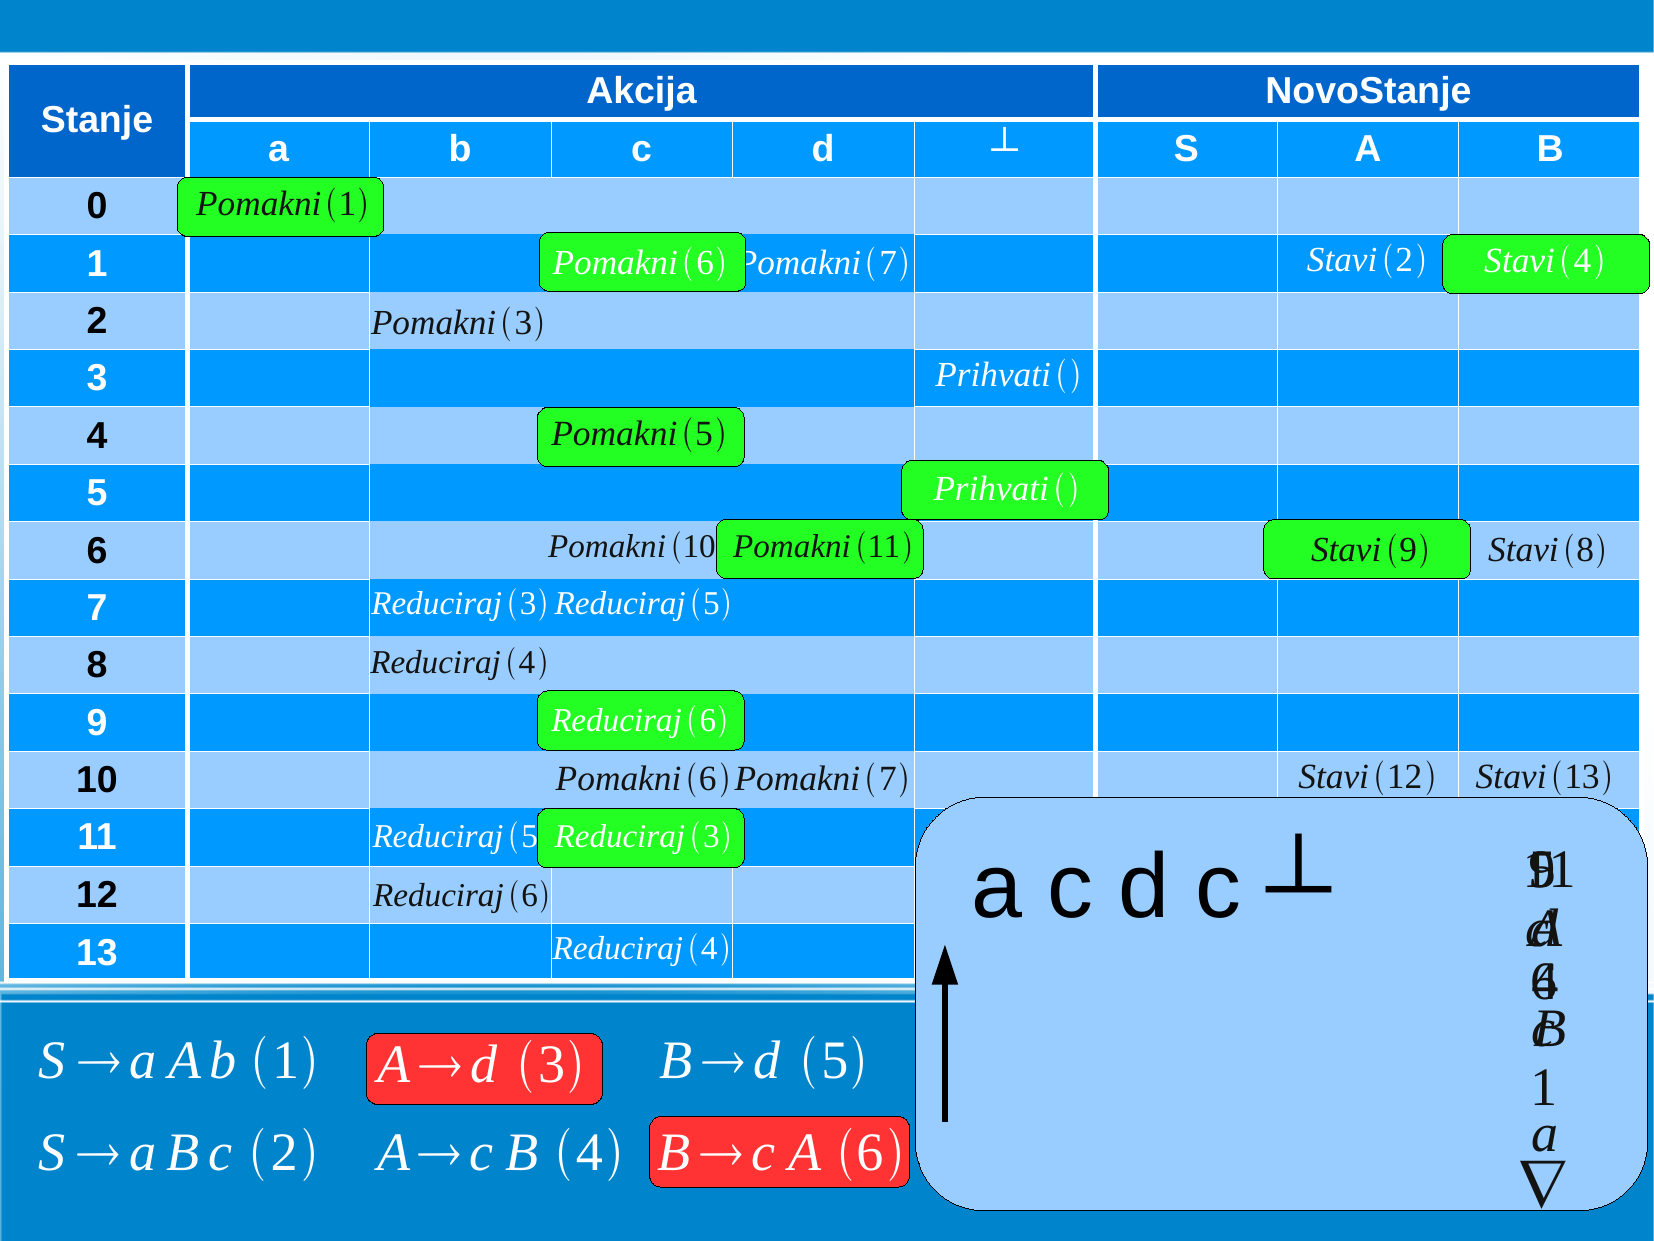

| Stanje | Akcija | | | | | NovoStanje | | |
| --- | --- | --- | --- | --- | --- | --- | --- | --- |
| | a | b | c | d | ┴ | S | A | B |
| 0 | | | | | | | | |
| 1 | | | | | | | | |
| 2 | | | | | | | | |
| 3 | | | | | | | | |
| 4 | | | | | | | | |
| 5 | | | | | | | | |
| 6 | | | | | | | | |
| 7 | | | | | | | | |
| 8 | | | | | | | | |
| 9 | | | | | | | | |
| 10 | | | | | | | | |
| 11 | | | | | | | | |
| 12 | | | | | | | | |
| 13 | | | | | | | | |
a c d c ┴